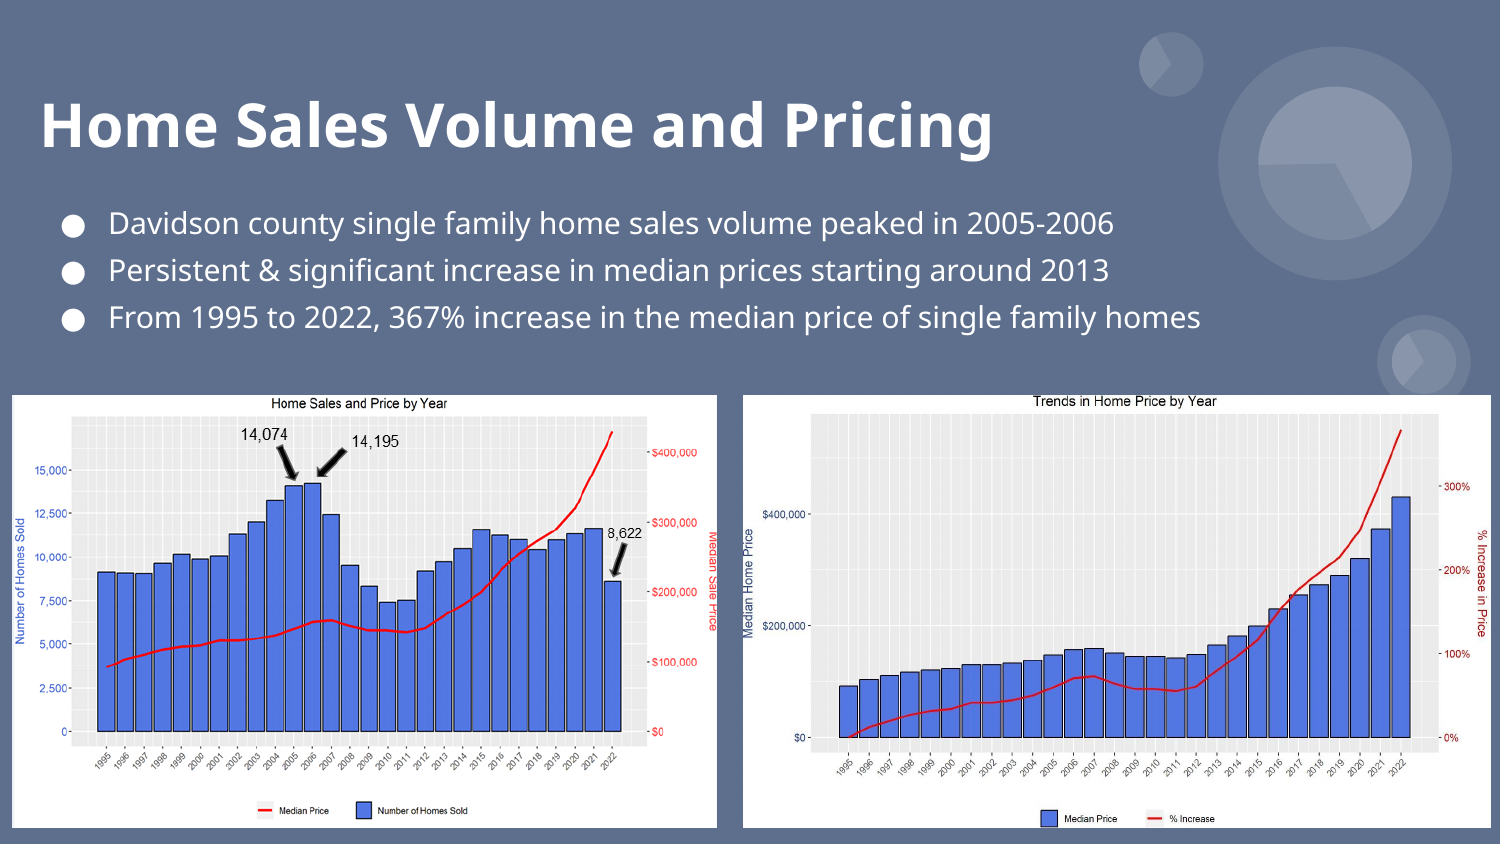

# Home Sales Volume and Pricing
Davidson county single family home sales volume peaked in 2005-2006
Persistent & significant increase in median prices starting around 2013
From 1995 to 2022, 367% increase in the median price of single family homes